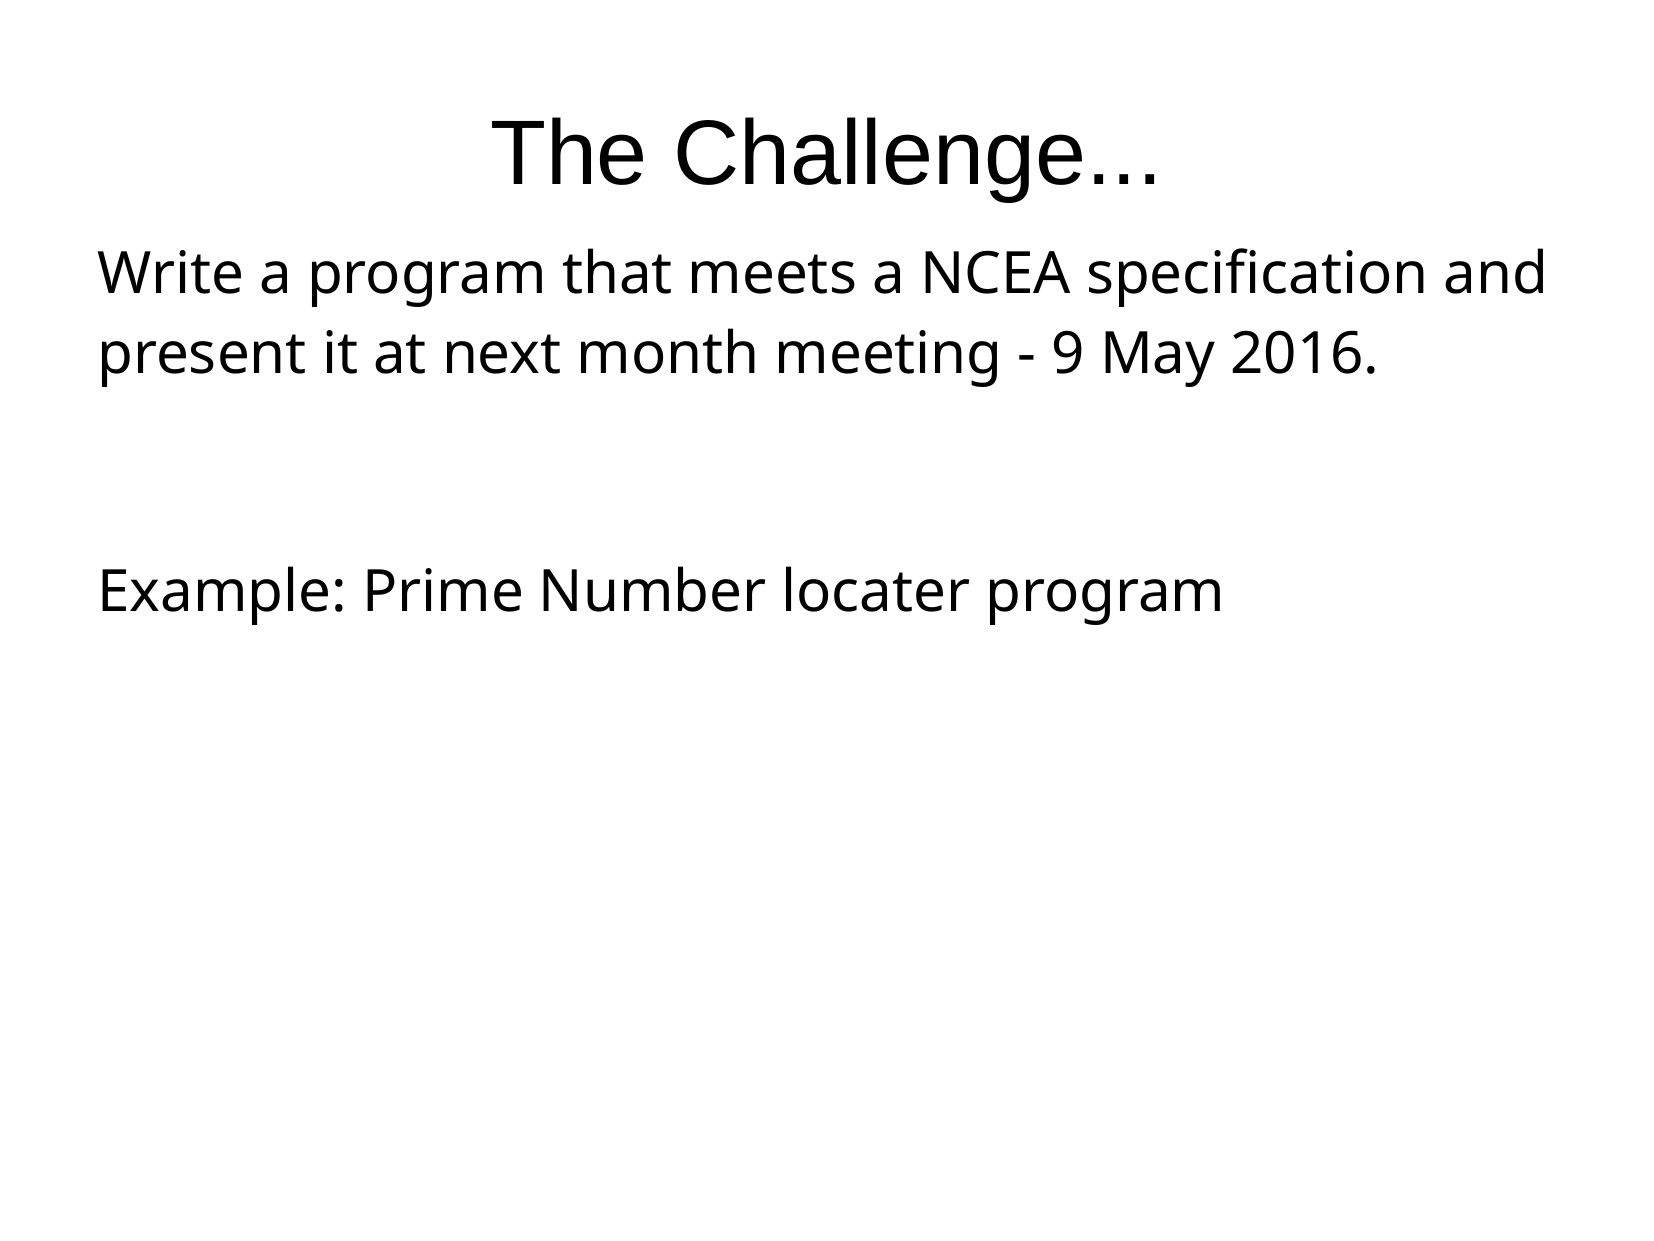

# The Challenge...
Write a program that meets a NCEA specification and present it at next month meeting - 9 May 2016.
Example: Prime Number locater program